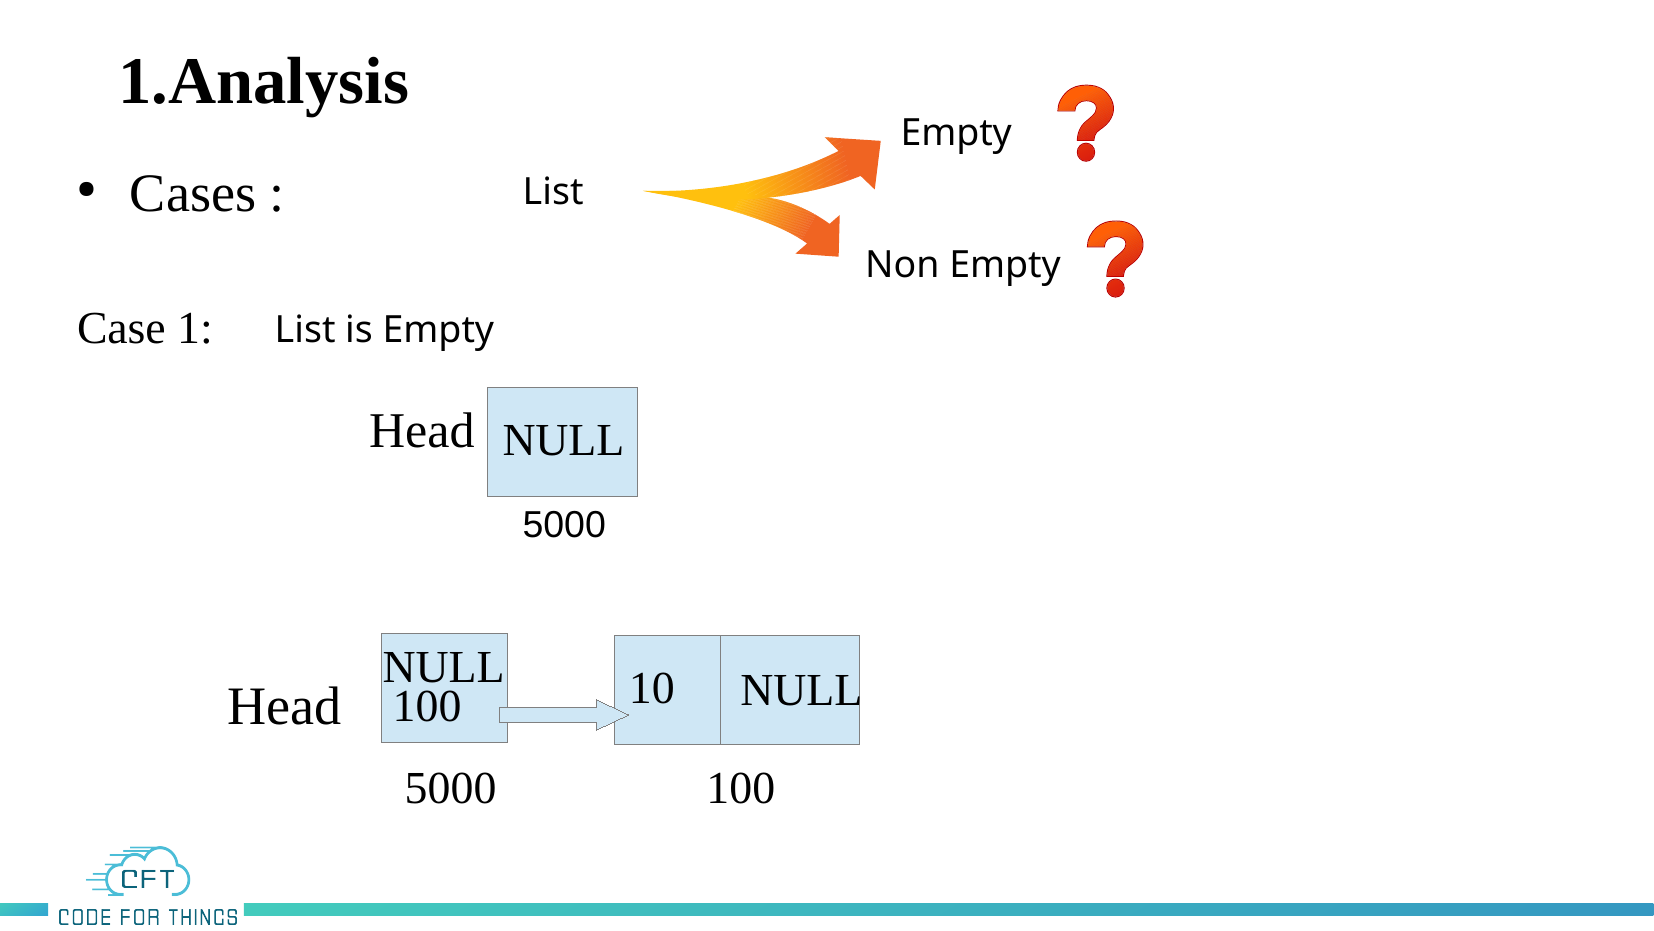

# 1.Analysis
Empty
Cases :
List
Non Empty
Case 1:
List is Empty
Head
NULL
5000
NULL
10
NULL
Head
100
5000
100